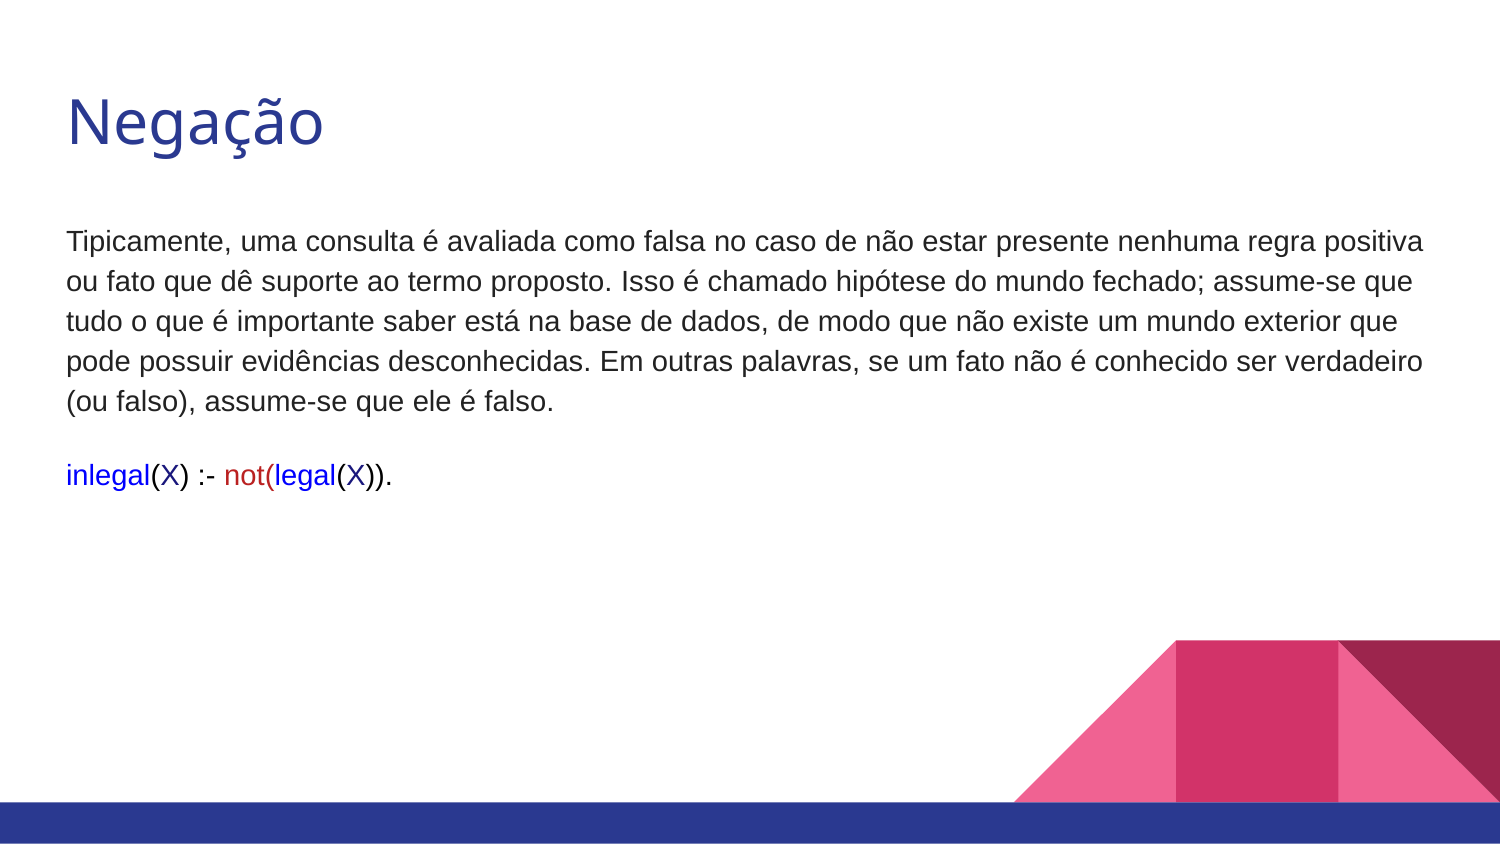

# Negação
Tipicamente, uma consulta é avaliada como falsa no caso de não estar presente nenhuma regra positiva ou fato que dê suporte ao termo proposto. Isso é chamado hipótese do mundo fechado; assume-se que tudo o que é importante saber está na base de dados, de modo que não existe um mundo exterior que pode possuir evidências desconhecidas. Em outras palavras, se um fato não é conhecido ser verdadeiro (ou falso), assume-se que ele é falso.
inlegal(X) :- not(legal(X)).